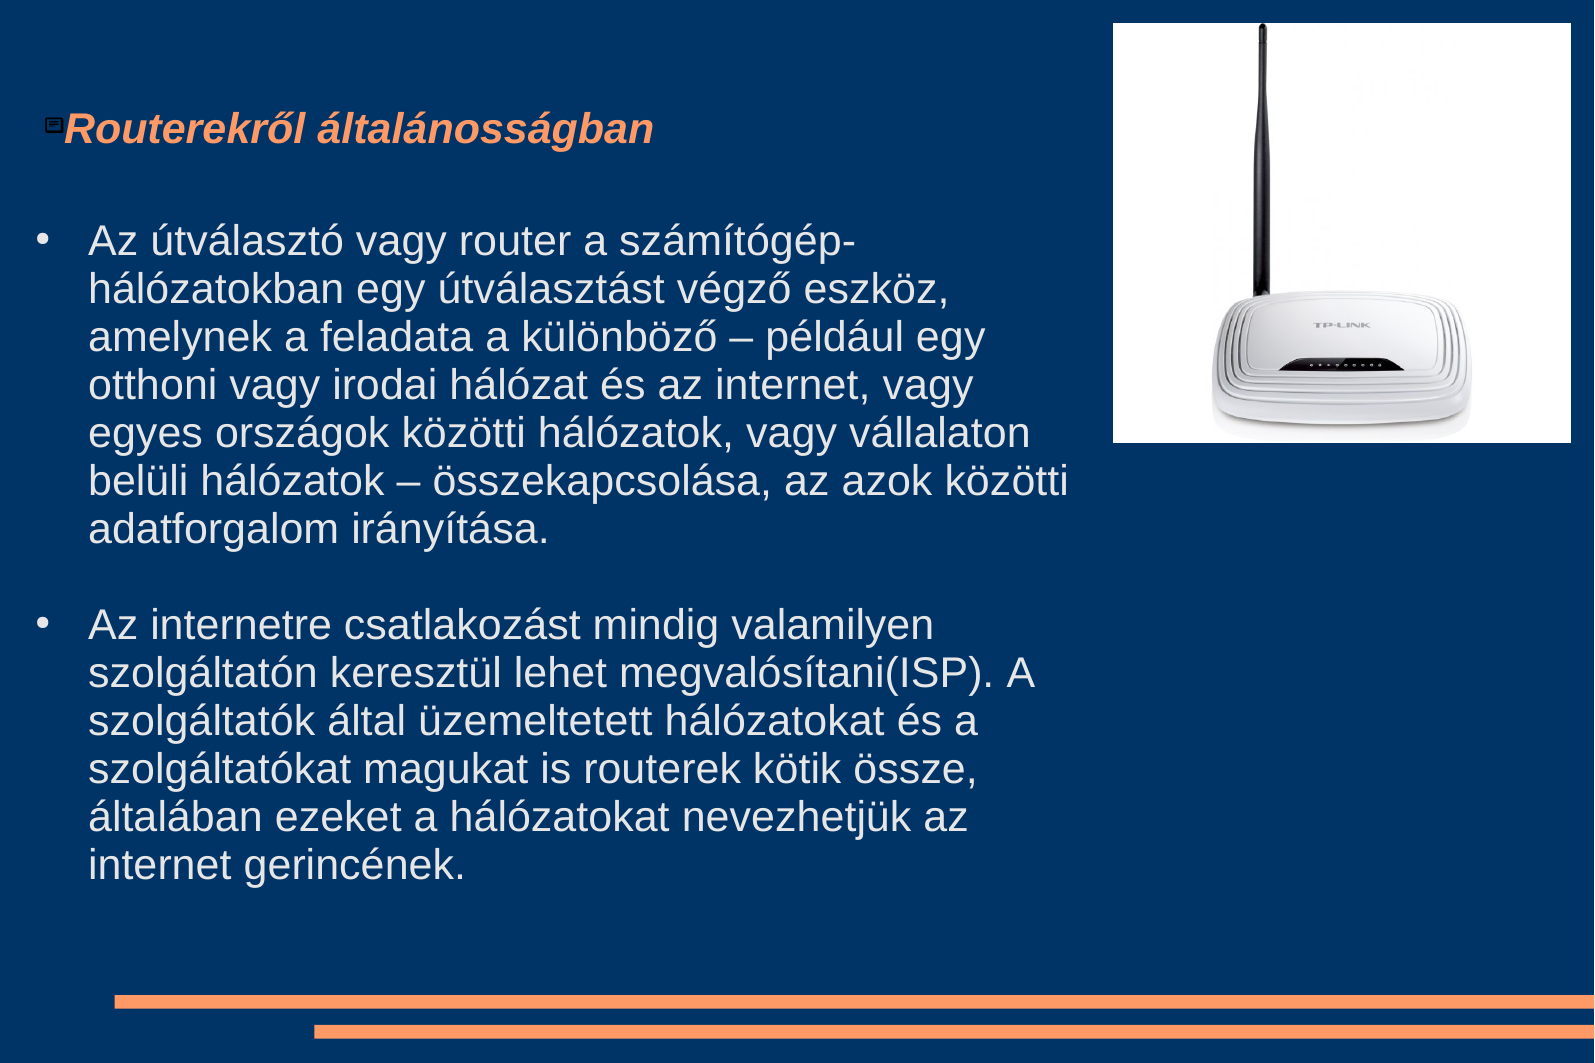

# Routerekről általánosságban
Az útválasztó vagy router a számítógép-hálózatokban egy útválasztást végző eszköz, amelynek a feladata a különböző – például egy otthoni vagy irodai hálózat és az internet, vagy egyes országok közötti hálózatok, vagy vállalaton belüli hálózatok – összekapcsolása, az azok közötti adatforgalom irányítása.
Az internetre csatlakozást mindig valamilyen szolgáltatón keresztül lehet megvalósítani(ISP). A szolgáltatók által üzemeltetett hálózatokat és a szolgáltatókat magukat is routerek kötik össze, általában ezeket a hálózatokat nevezhetjük az internet gerincének.